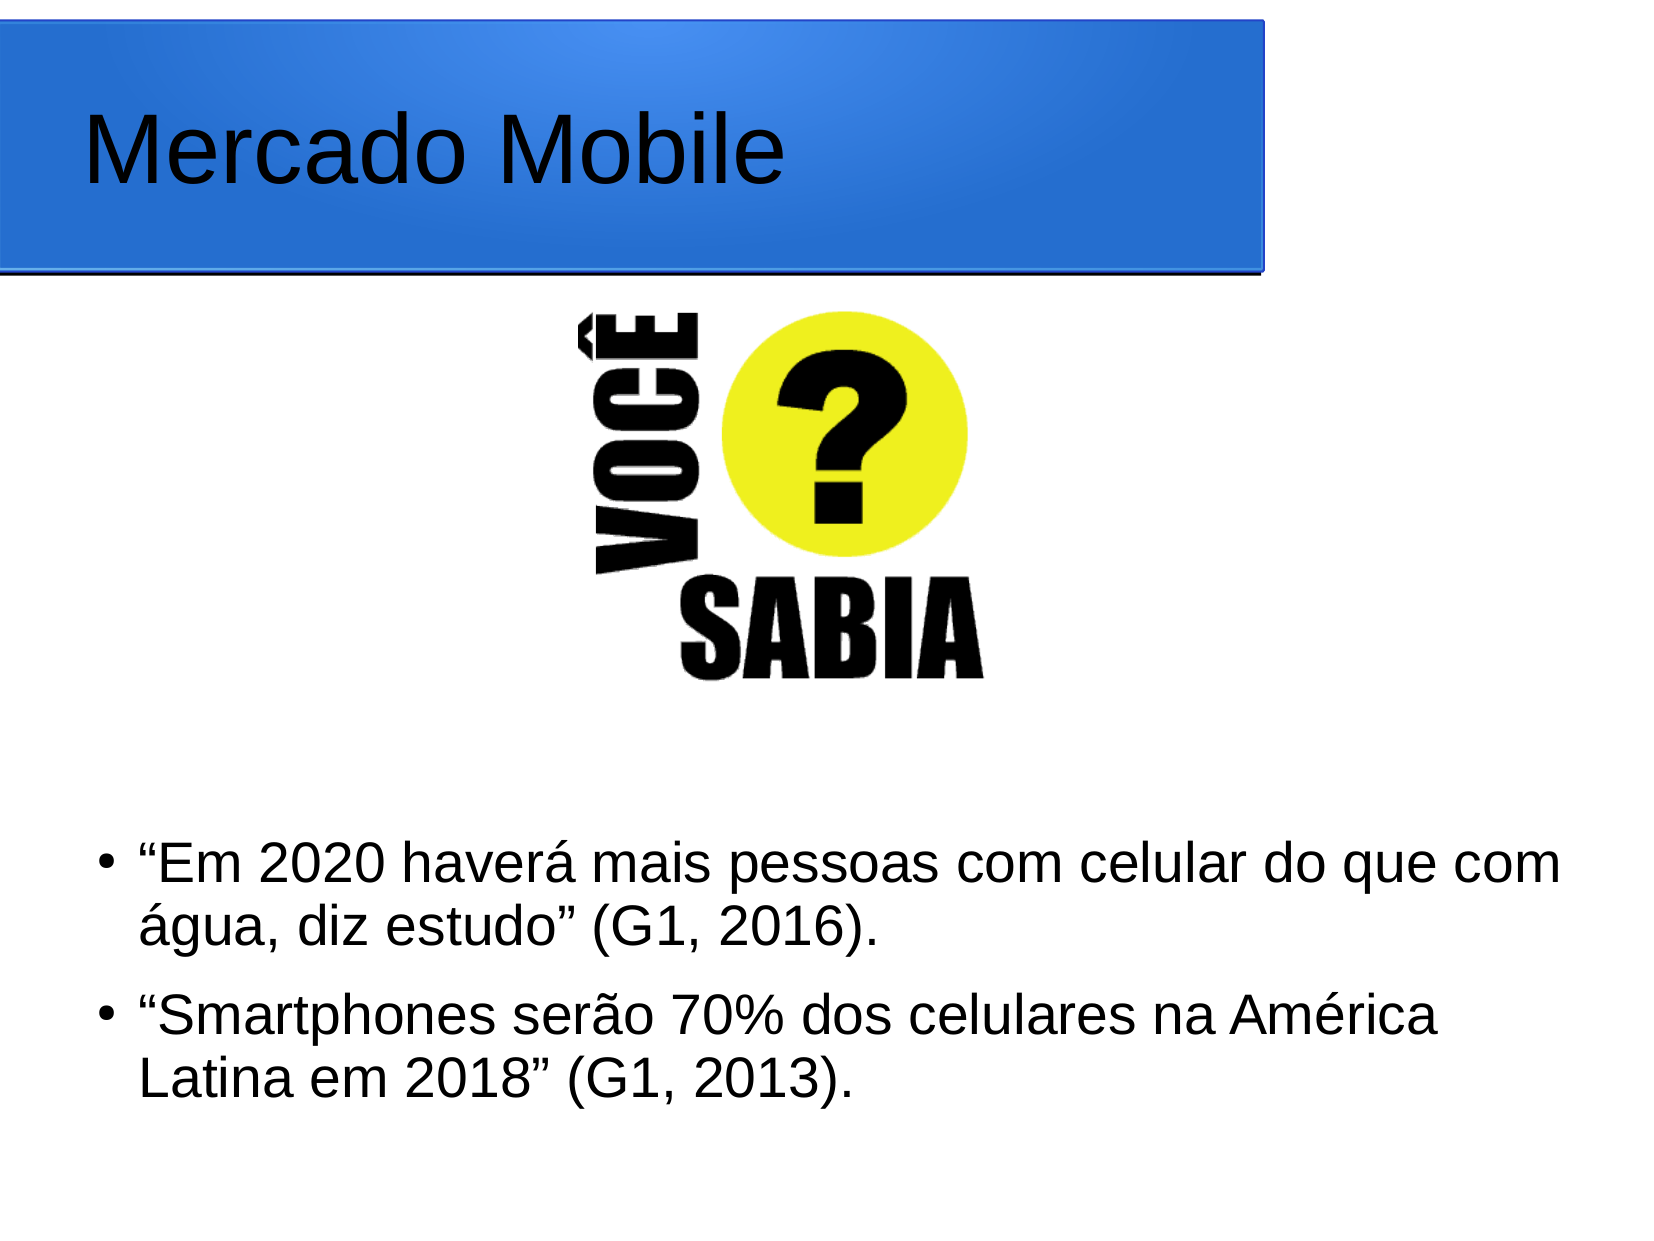

# Mercado Mobile
“Em 2020 haverá mais pessoas com celular do que com água, diz estudo” (G1, 2016).
“Smartphones serão 70% dos celulares na América Latina em 2018” (G1, 2013).